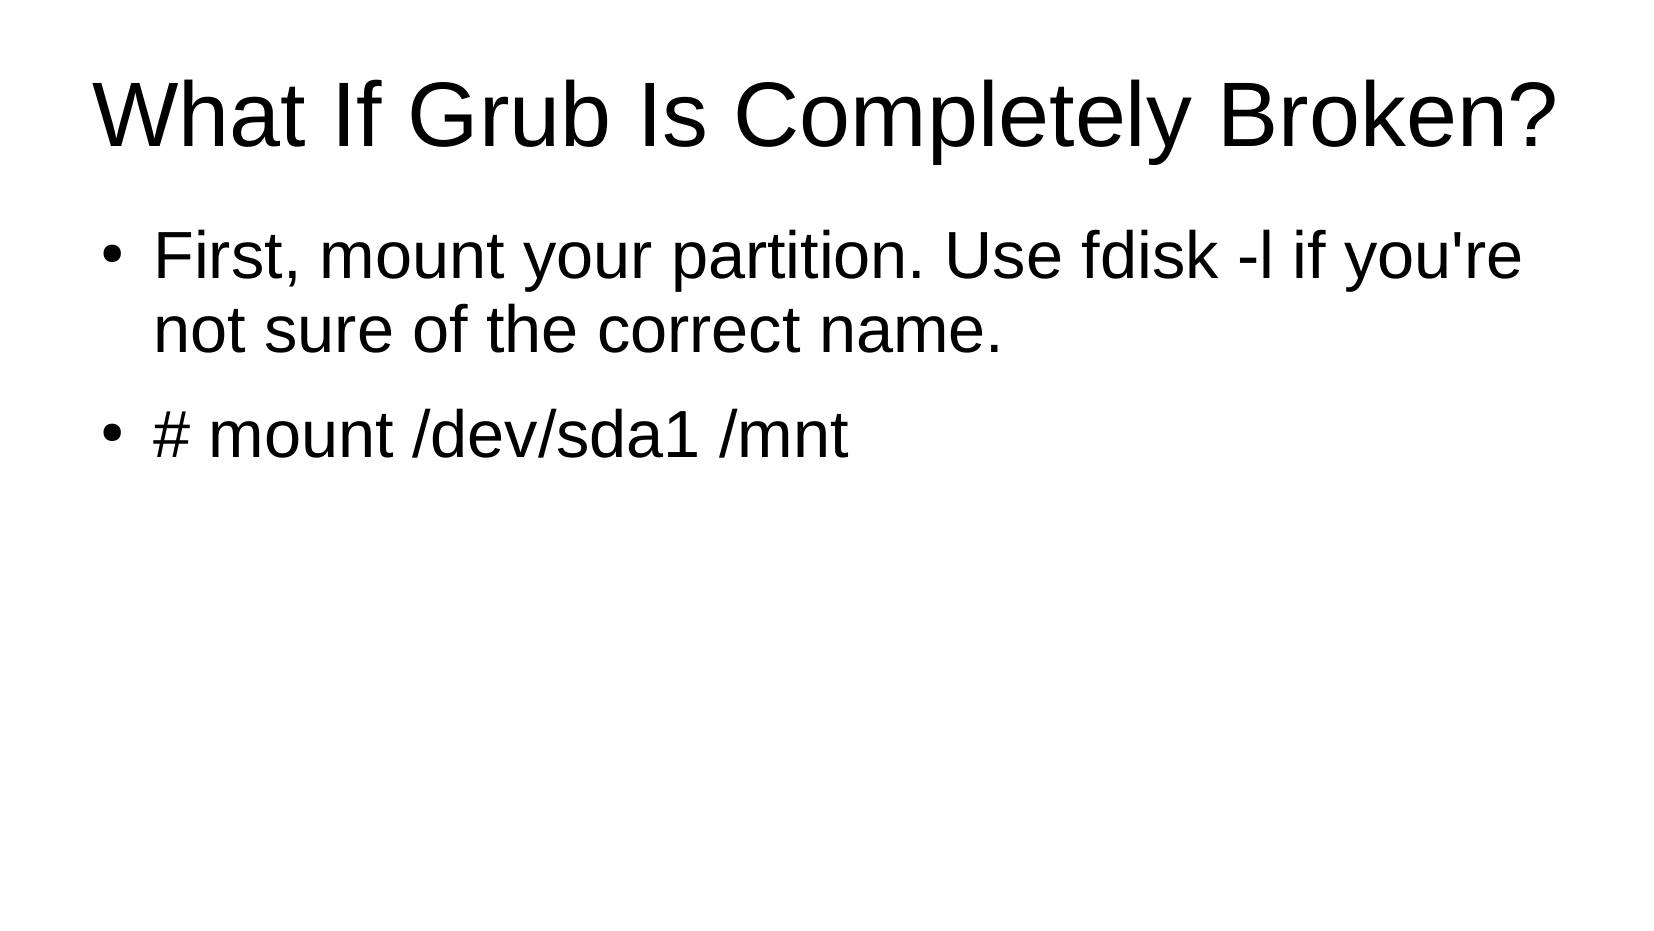

# What If Grub Is Completely Broken?
First, mount your partition. Use fdisk -l if you're not sure of the correct name.
# mount /dev/sda1 /mnt